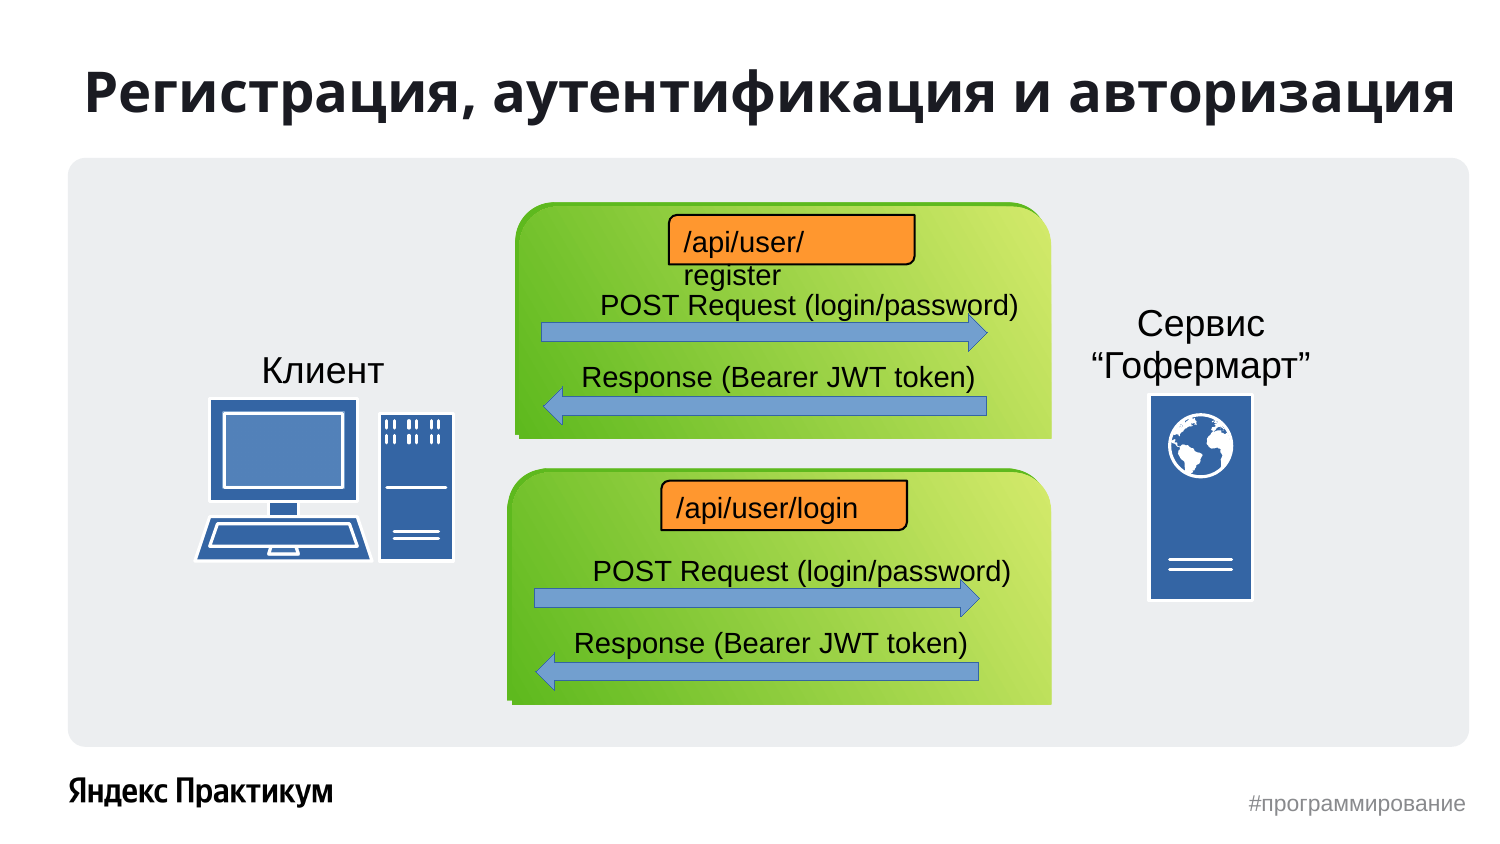

# Регистрация, аутентификация и авторизация
/api/user/register
POST Request (login/password)
Сервис
“Гофермарт”
Клиент
Response (Bearer JWT token)
/api/user/login
POST Request (login/password)
Response (Bearer JWT token)